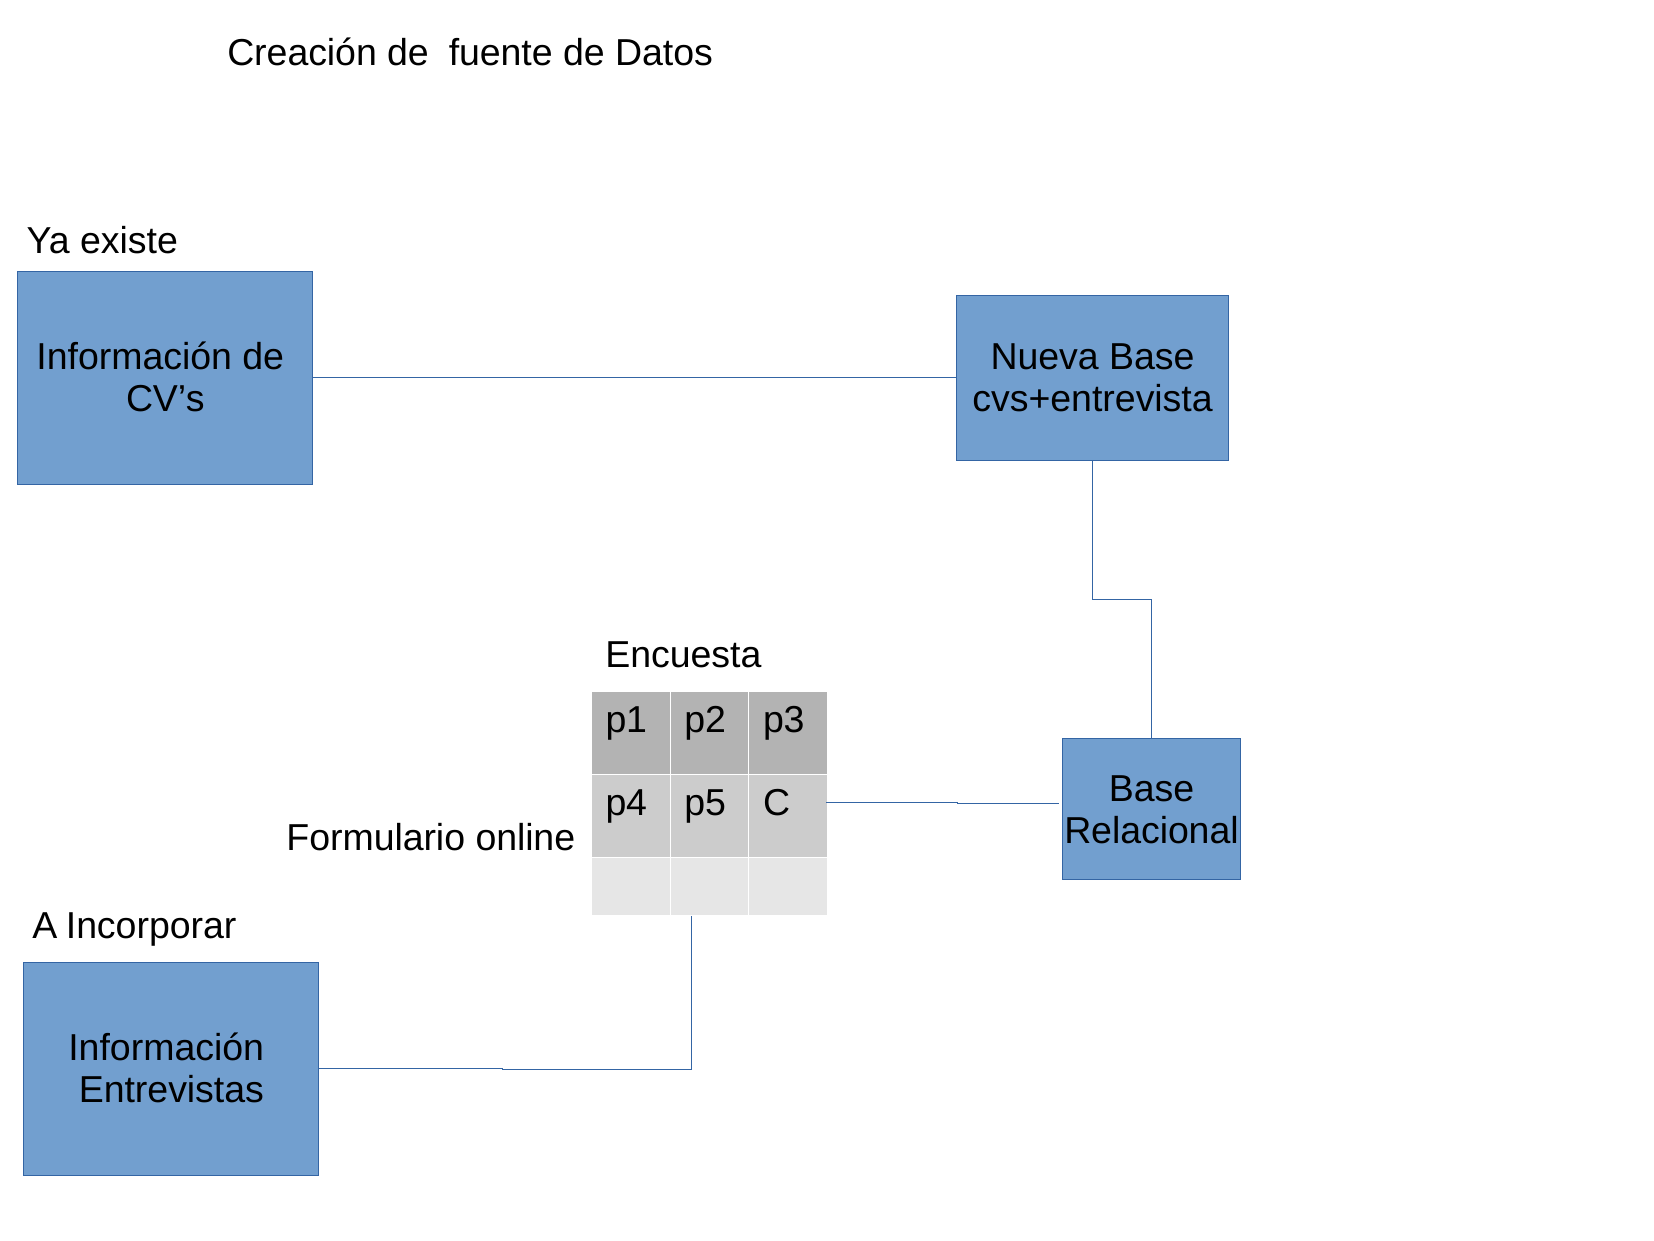

Creación de 	fuente de Datos
Ya existe
Información de
CV’s
Nueva Base
cvs+entrevista
Encuesta
| p1 | p2 | p3 |
| --- | --- | --- |
| p4 | p5 | C |
| | | |
Base
Relacional
Formulario online
A Incorporar
Información
Entrevistas